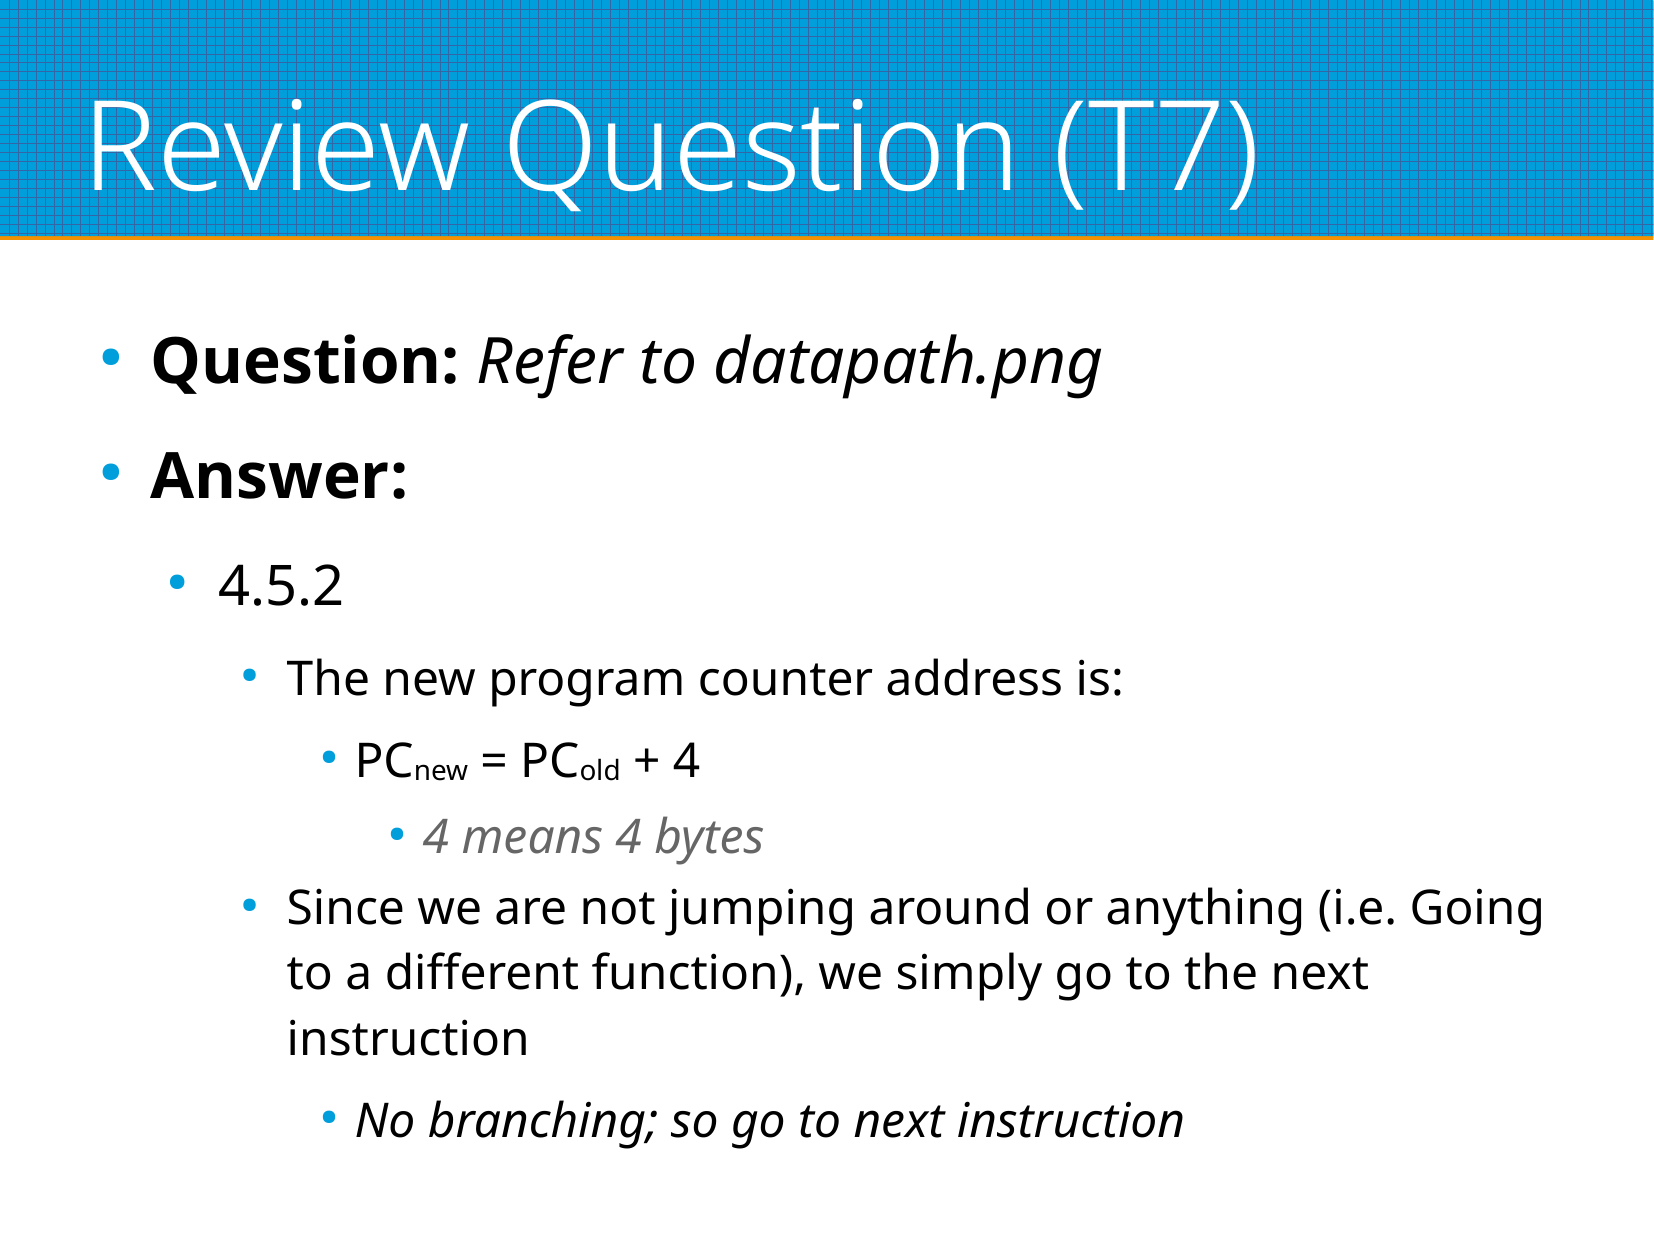

# Review Question (T7)
Question: Refer to datapath.png
Answer:
4.5.2
The new program counter address is:
PCnew = PCold + 4
4 means 4 bytes
Since we are not jumping around or anything (i.e. Going to a different function), we simply go to the next instruction
No branching; so go to next instruction